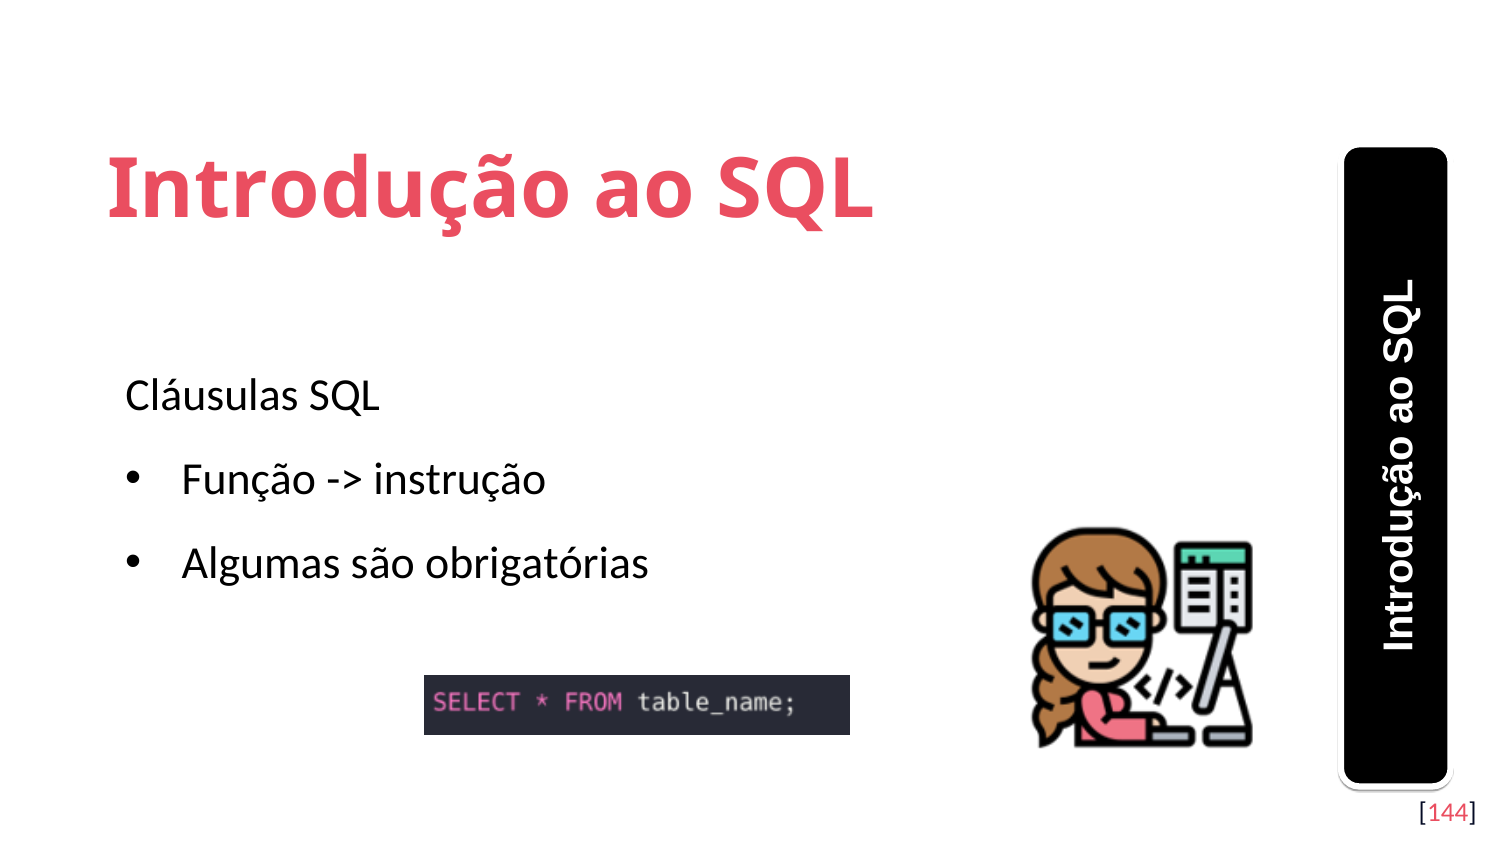

Introdução ao SQL
Cláusulas SQL
Função -> instrução
Algumas são obrigatórias
Introdução ao SQL